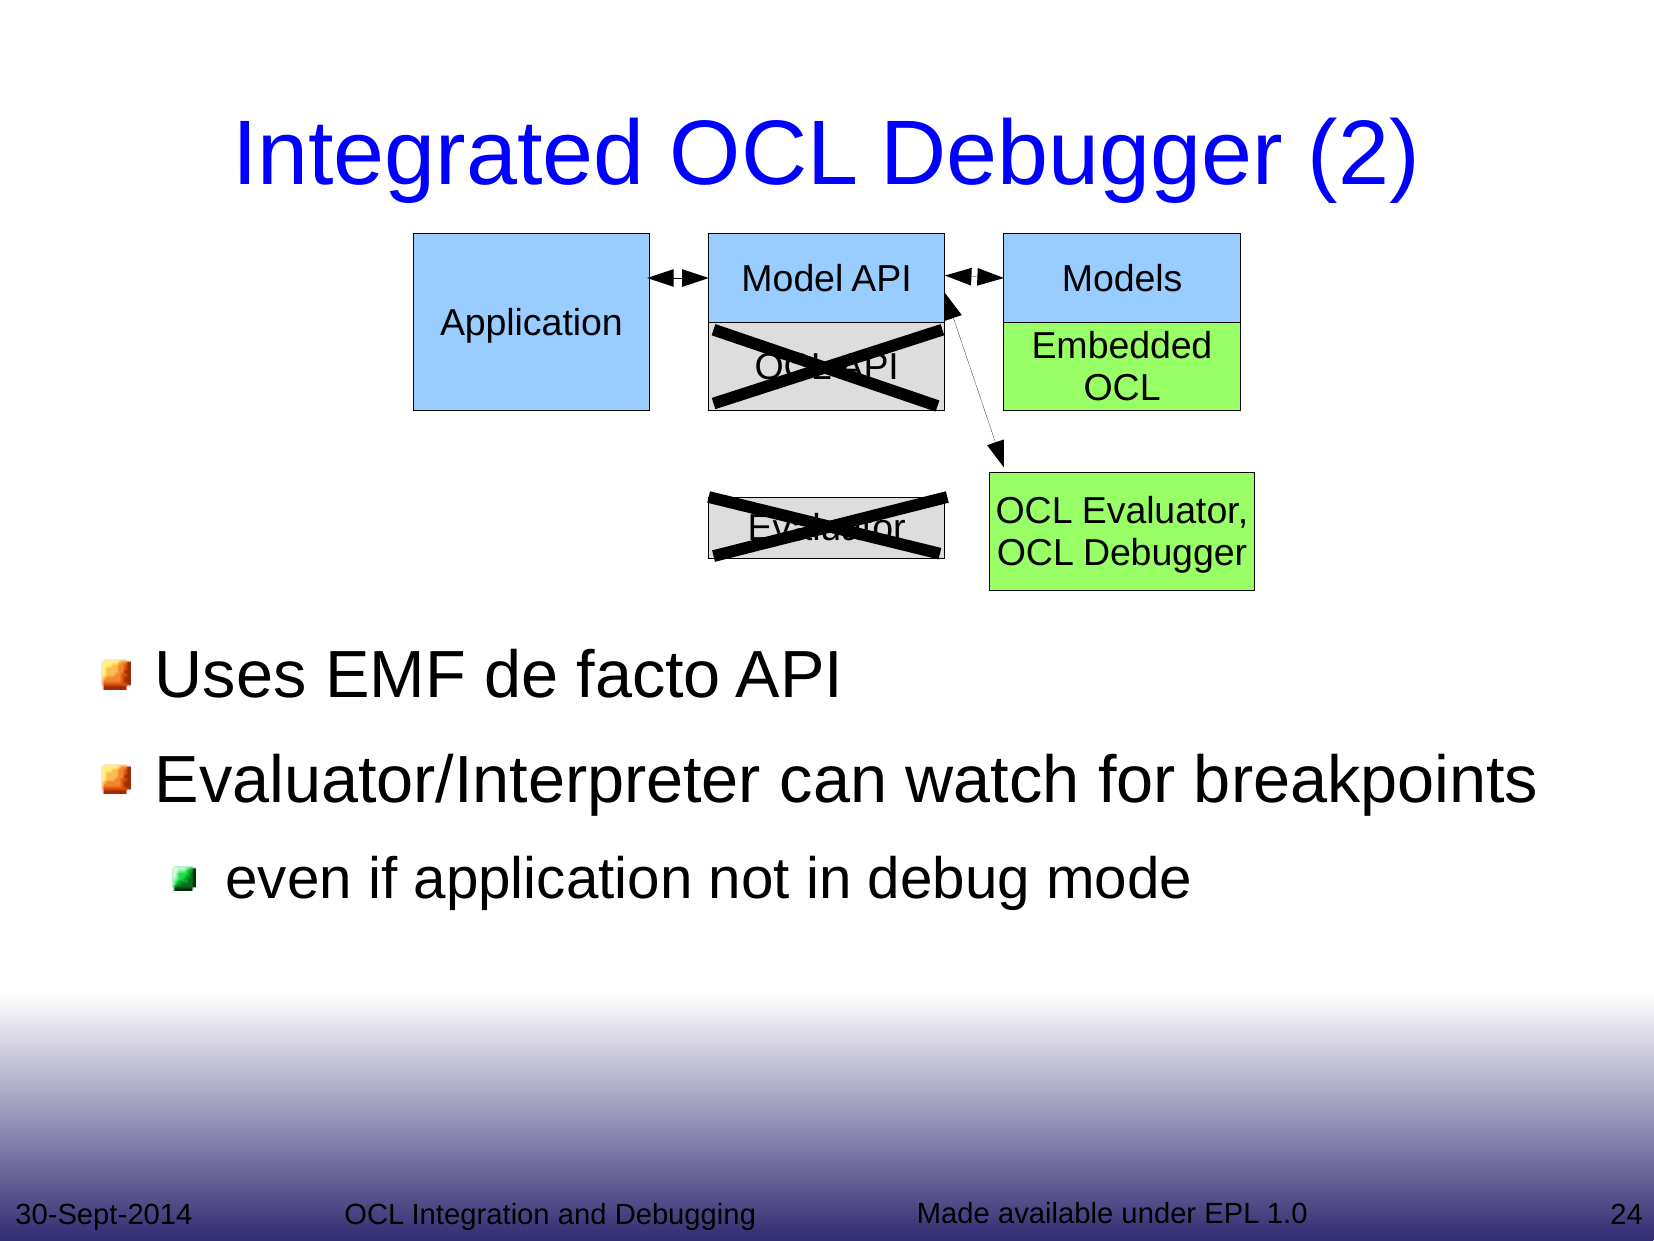

# Integrated OCL Debugger (2)
Application
Model API
Models
OCL API
Embedded
OCL
OCL Evaluator,
OCL Debugger
Evaluator
Uses EMF de facto API
Evaluator/Interpreter can watch for breakpoints
even if application not in debug mode
30-Sept-2014
OCL Integration and Debugging
24